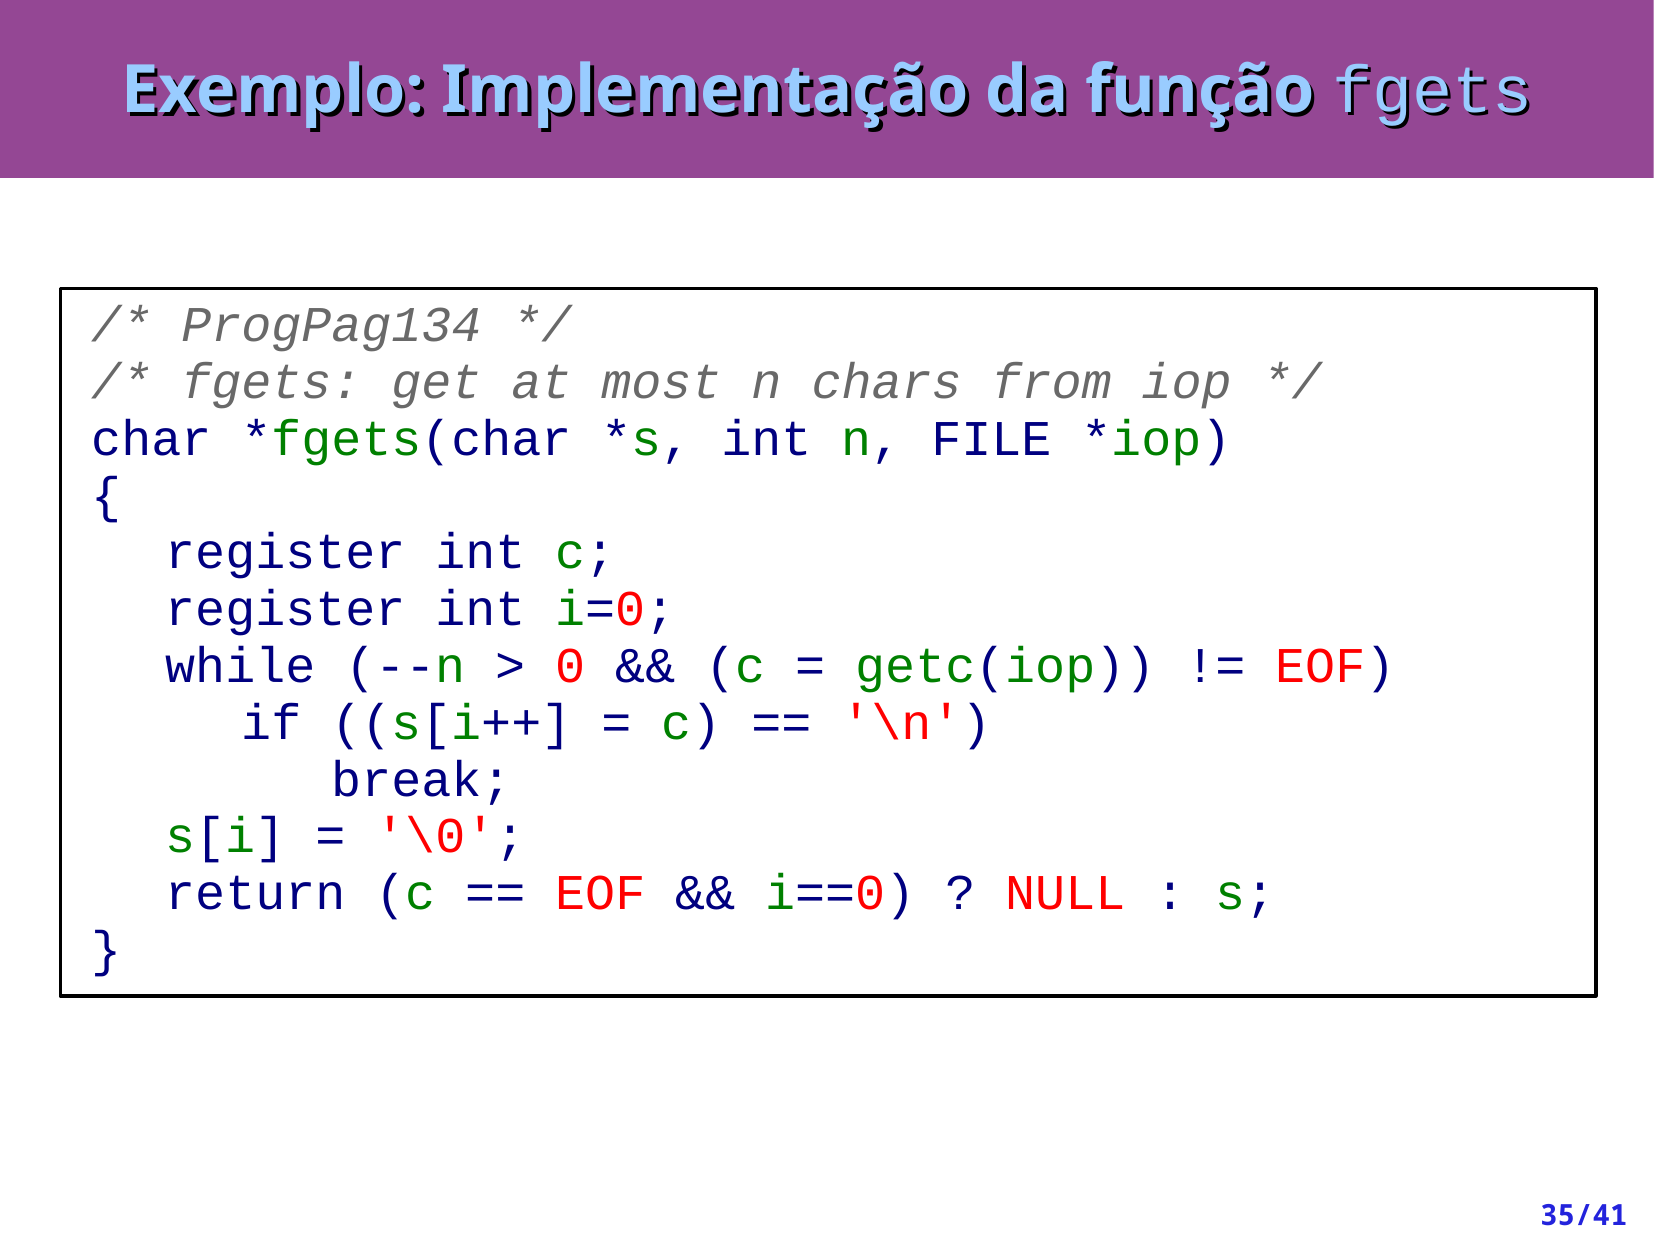

# Exemplo: Implementação da função fgets
/* ProgPag134 */
/* fgets: get at most n chars from iop */
char *fgets(char *s, int n, FILE *iop)
{
	register int c;
	register int i=0;
	while (--n > 0 && (c = getc(iop)) != EOF)
 if ((s[i++] = c) == '\n')
 break;
	s[i] = '\0';
	return (c == EOF && i==0) ? NULL : s;
}
35